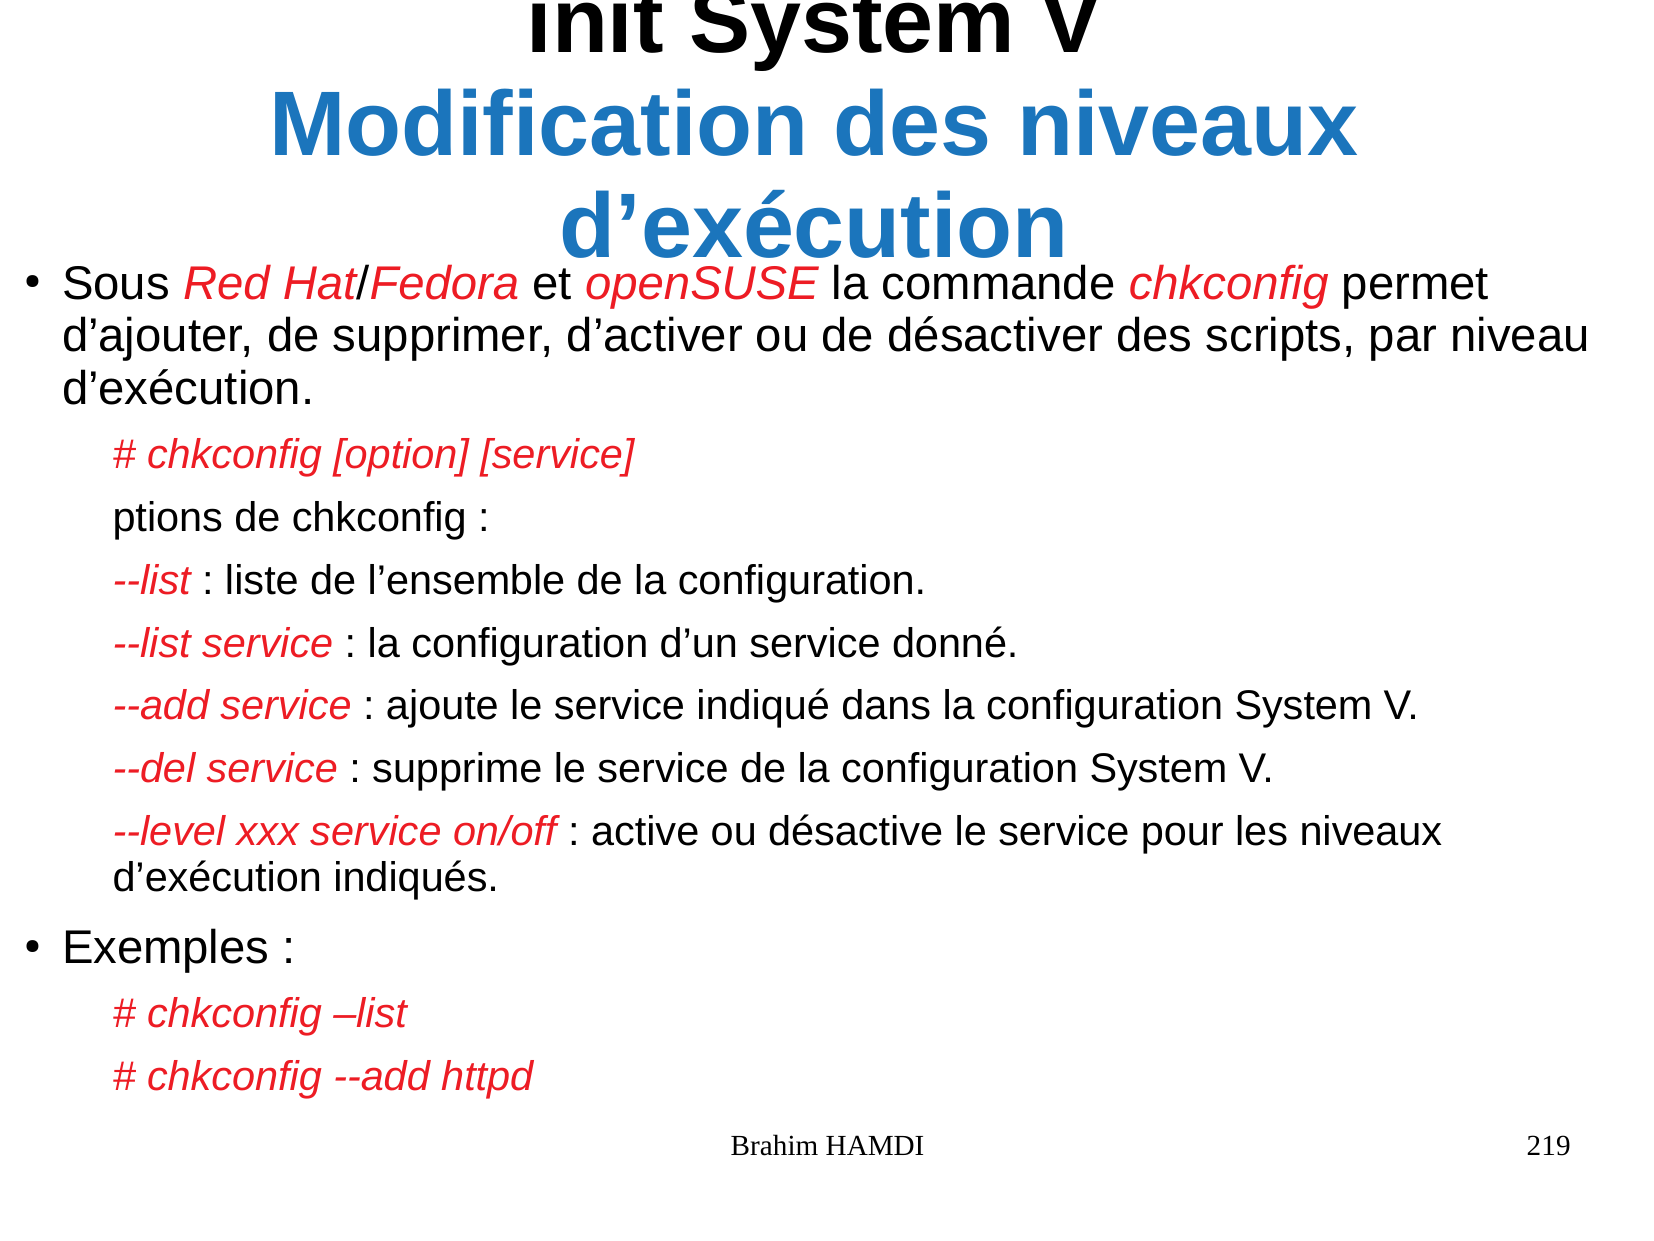

# init System V Modification des niveaux d’exécution
Sous Red Hat/Fedora et openSUSE la commande chkconfig permet d’ajouter, de supprimer, d’activer ou de désactiver des scripts, par niveau d’exécution.
# chkconfig [option] [service]
ptions de chkconfig :
--list : liste de l’ensemble de la configuration.
--list service : la configuration d’un service donné.
--add service : ajoute le service indiqué dans la configuration System V.
--del service : supprime le service de la configuration System V.
--level xxx service on/off : active ou désactive le service pour les niveaux d’exécution indiqués.
Exemples :
# chkconfig –list
# chkconfig --add httpd
Brahim HAMDI
219